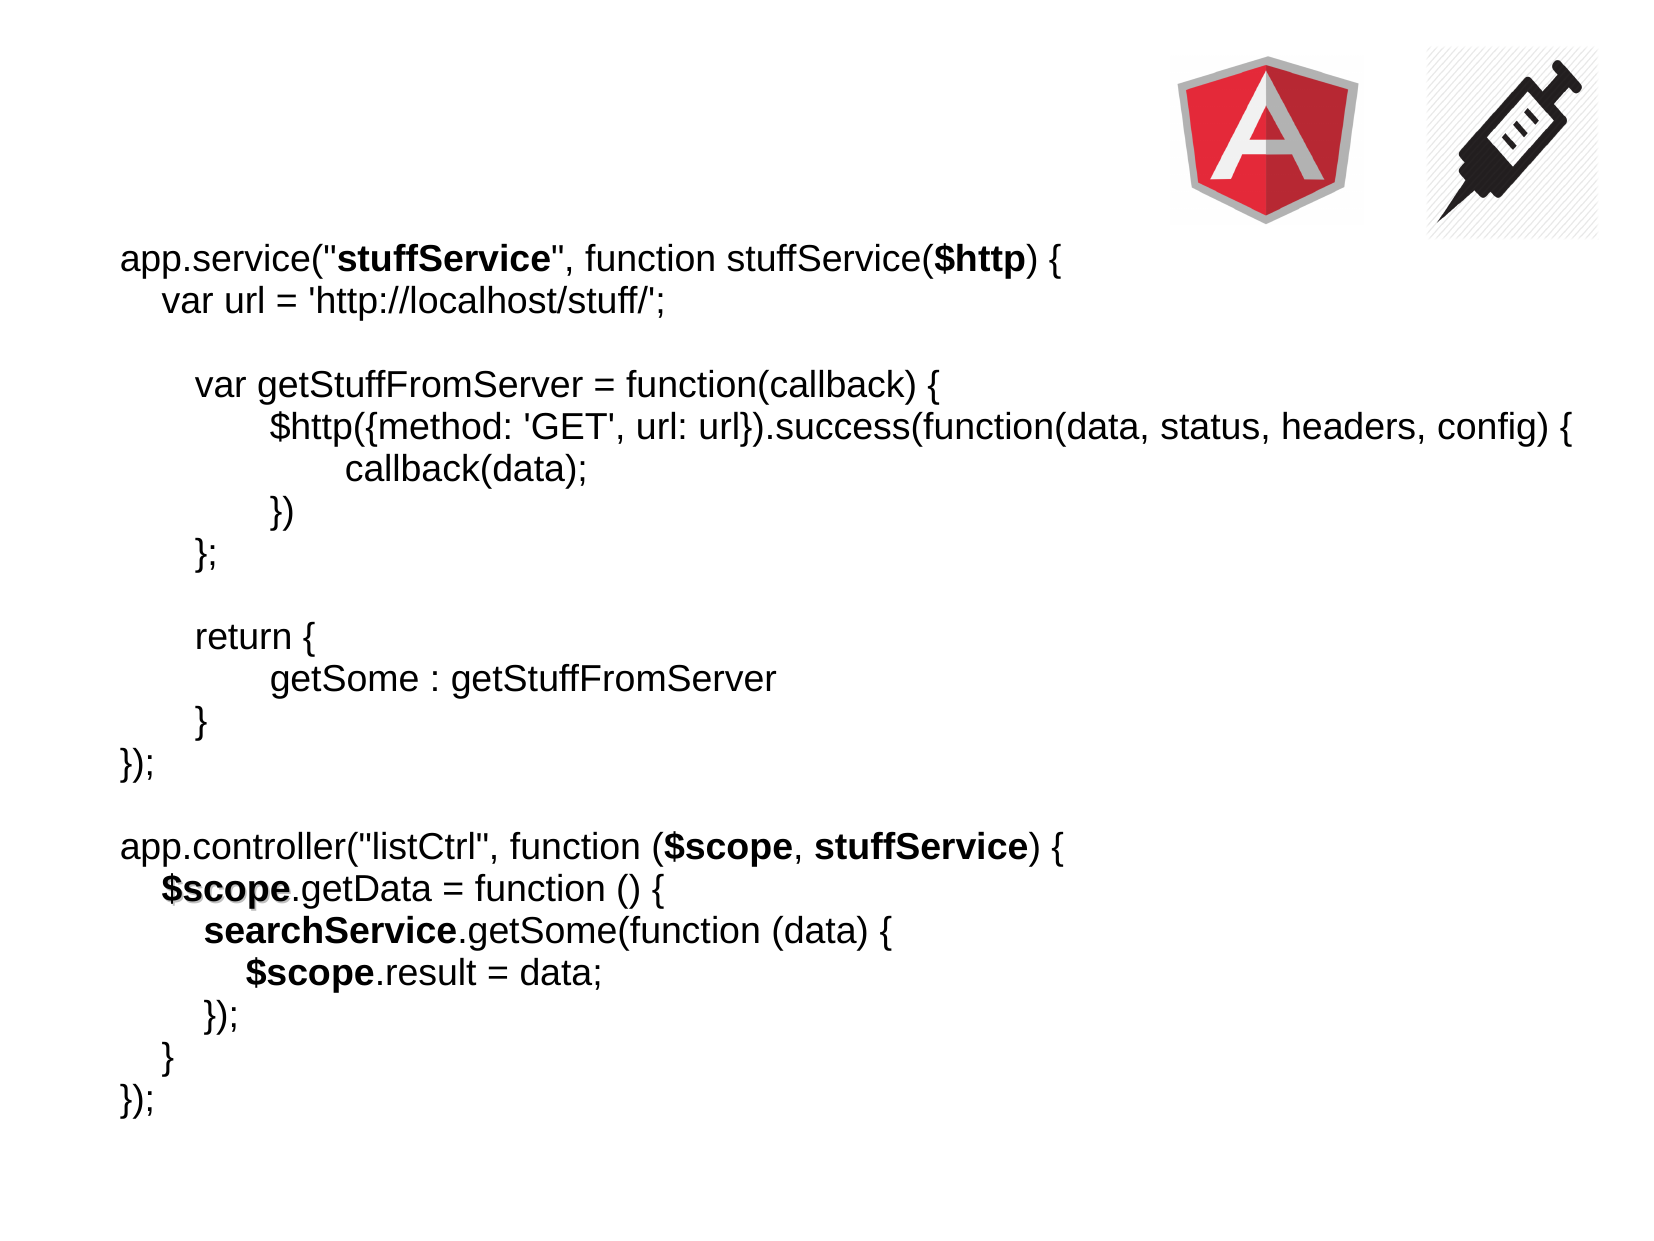

app.service("stuffService", function stuffService($http) {
 var url = 'http://localhost/stuff/';
	var getStuffFromServer = function(callback) {
		$http({method: 'GET', url: url}).success(function(data, status, headers, config) {
			callback(data);
		})
	};
	return {
 	getSome : getStuffFromServer
 	}
});
app.controller("listCtrl", function ($scope, stuffService) {
 $scope.getData = function () {
 searchService.getSome(function (data) {
 $scope.result = data;
 });
 }
});